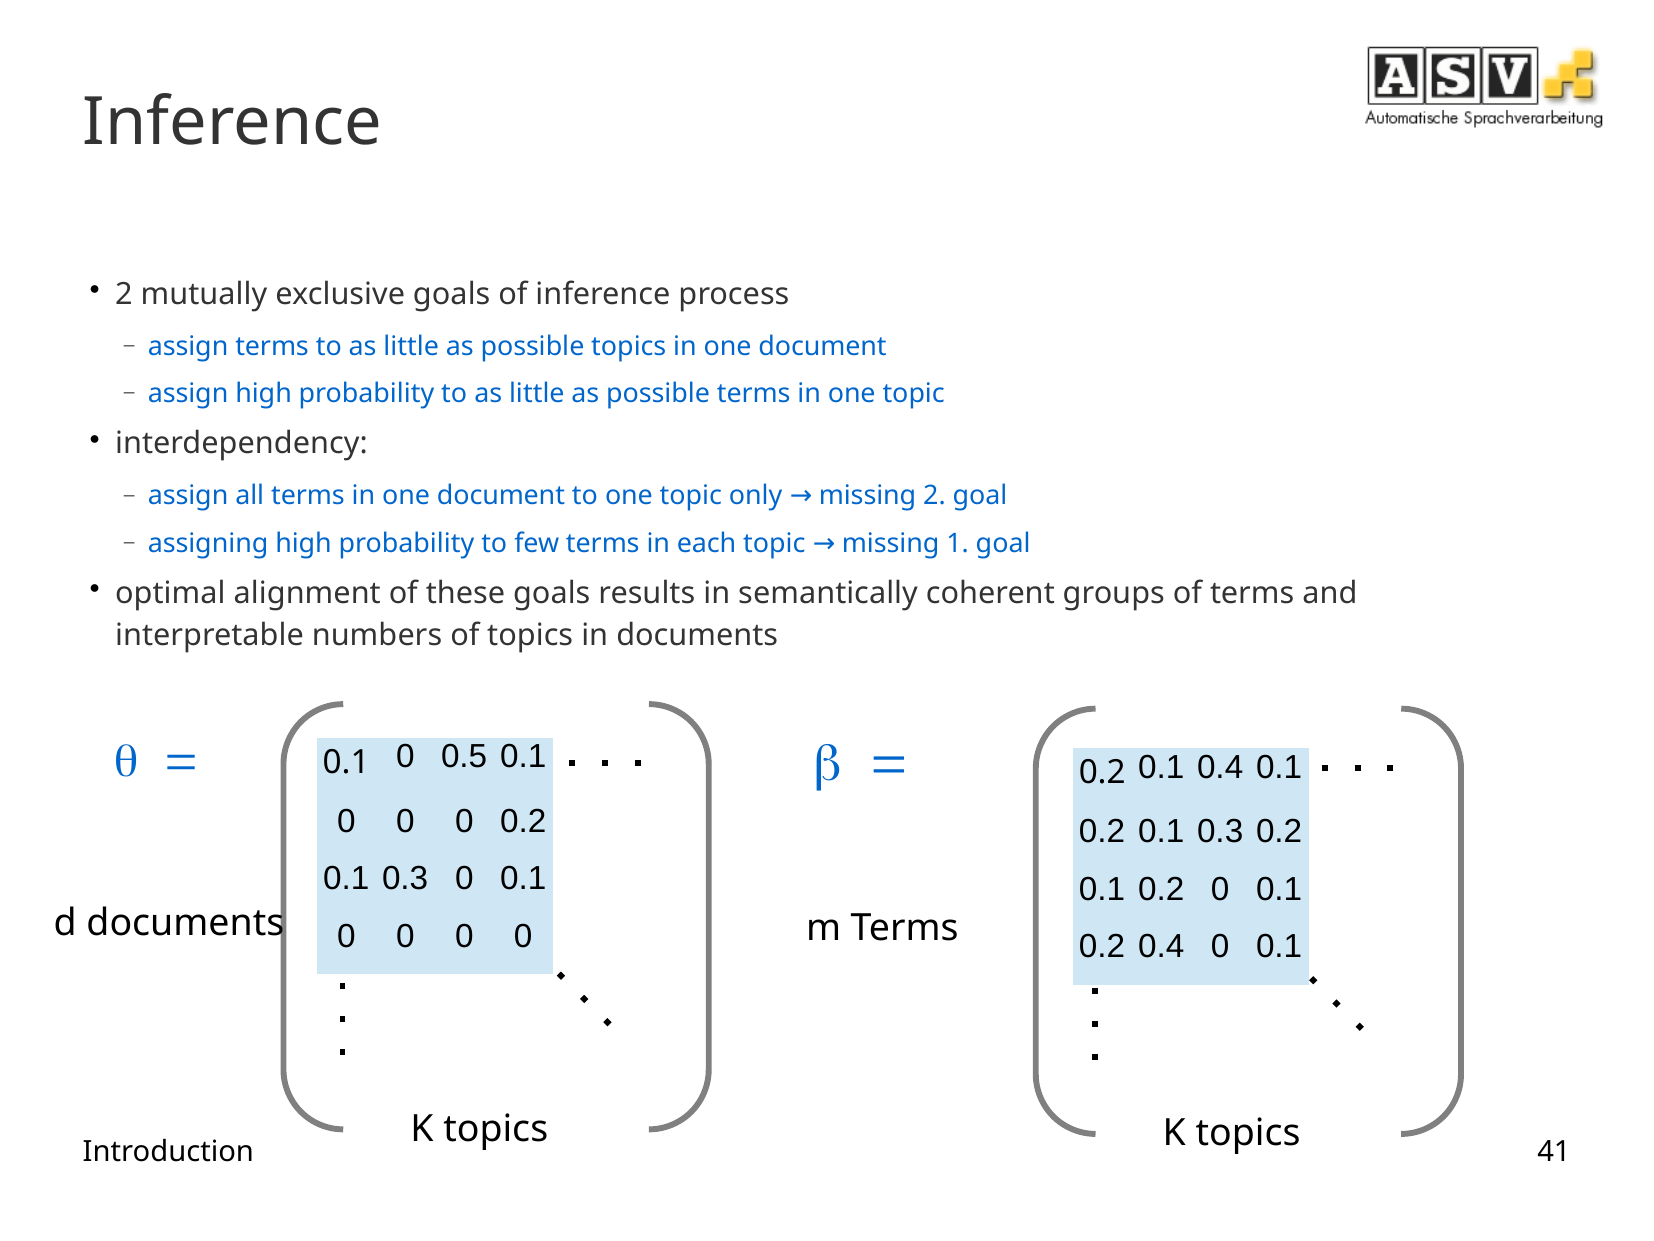

# Inference
2 mutually exclusive goals of inference process
assign terms to as little as possible topics in one document
assign high probability to as little as possible terms in one topic
interdependency:
assign all terms in one document to one topic only → missing 2. goal
assigning high probability to few terms in each topic → missing 1. goal
optimal alignment of these goals results in semantically coherent groups of terms and interpretable numbers of topics in documents
| 0.1 | 0 | 0.5 | 0.1 |
| --- | --- | --- | --- |
| 0 | 0 | 0 | 0.2 |
| 0.1 | 0.3 | 0 | 0.1 |
| 0 | 0 | 0 | 0 |
 =
	 β =
| 0.2 | 0.1 | 0.4 | 0.1 |
| --- | --- | --- | --- |
| 0.2 | 0.1 | 0.3 | 0.2 |
| 0.1 | 0.2 | 0 | 0.1 |
| 0.2 | 0.4 | 0 | 0.1 |
d documents
m Terms
K topics
K topics
Introduction
41